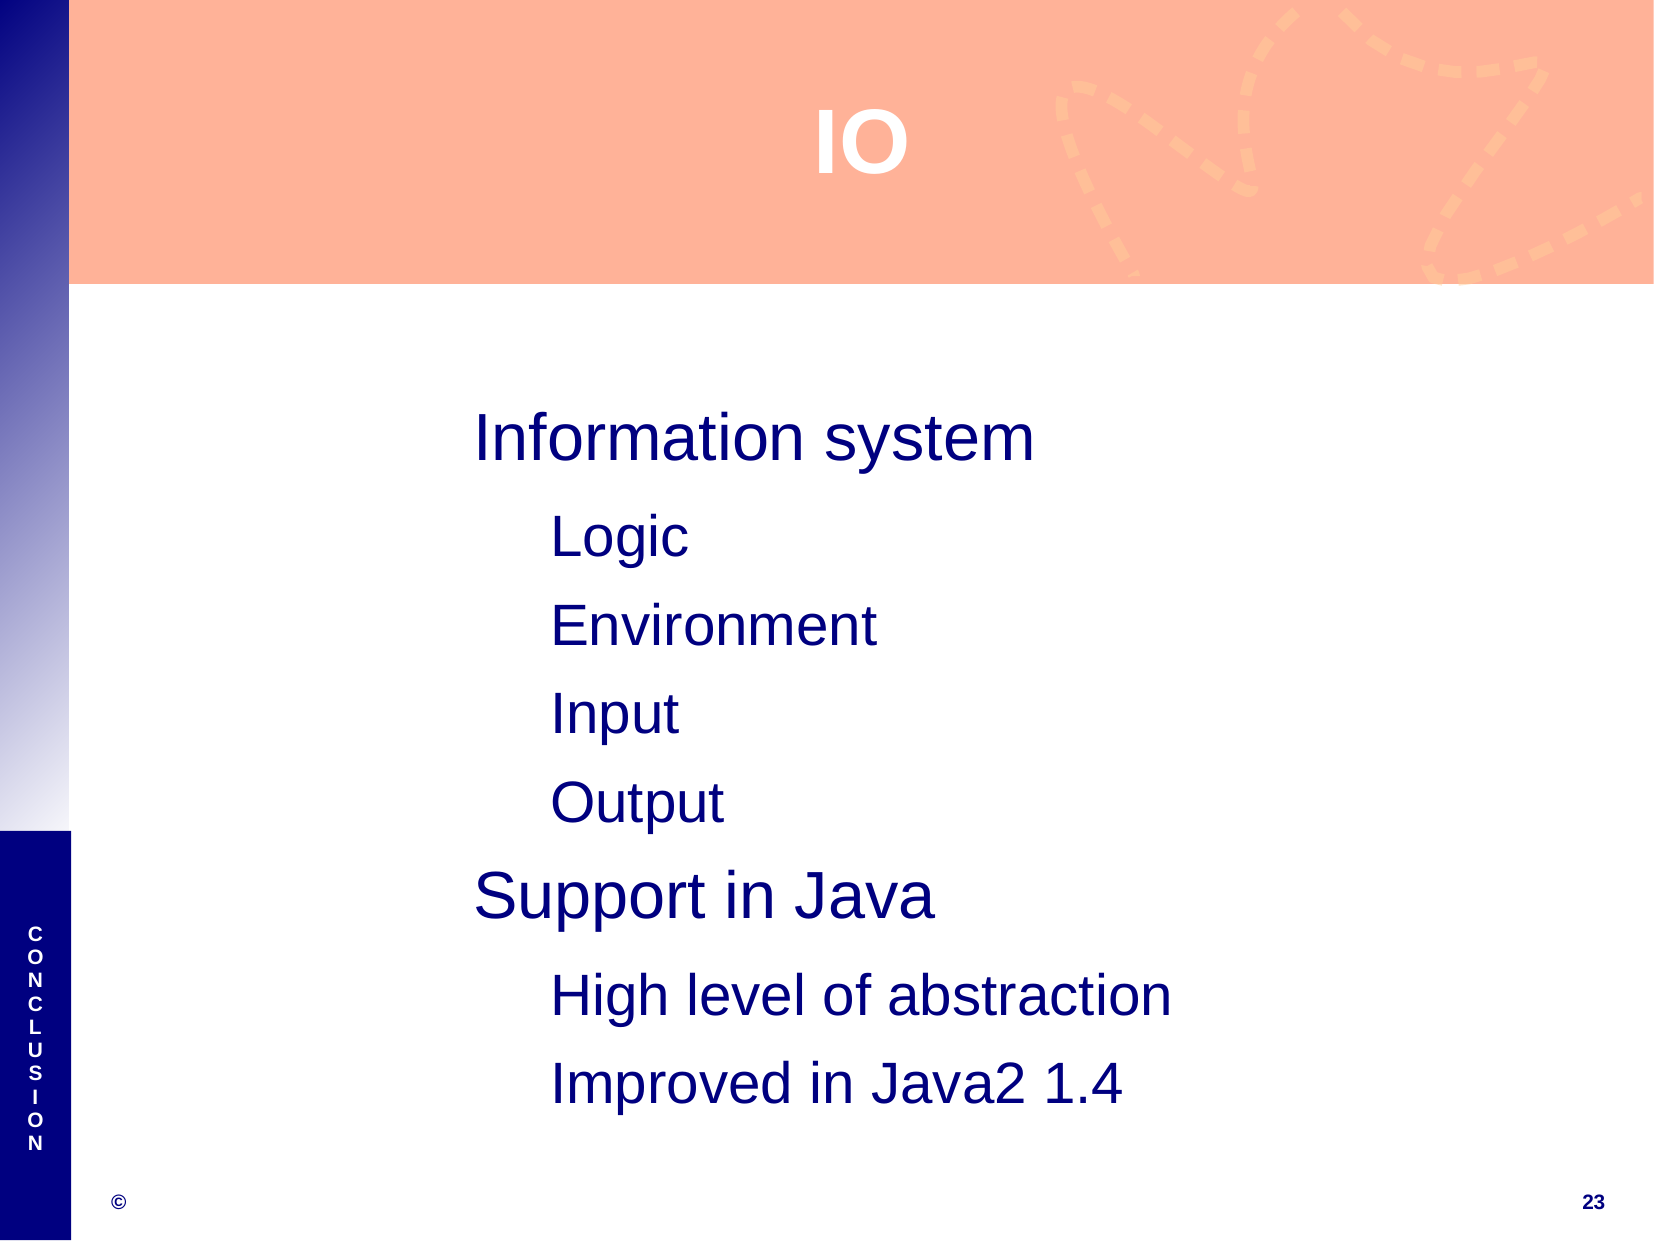

IO
# Information system
Logic
Environment
Input
Output
Support in Java
High level of abstraction
Improved in Java2 1.4
C
O
N
C
L
U
S
I
O
N